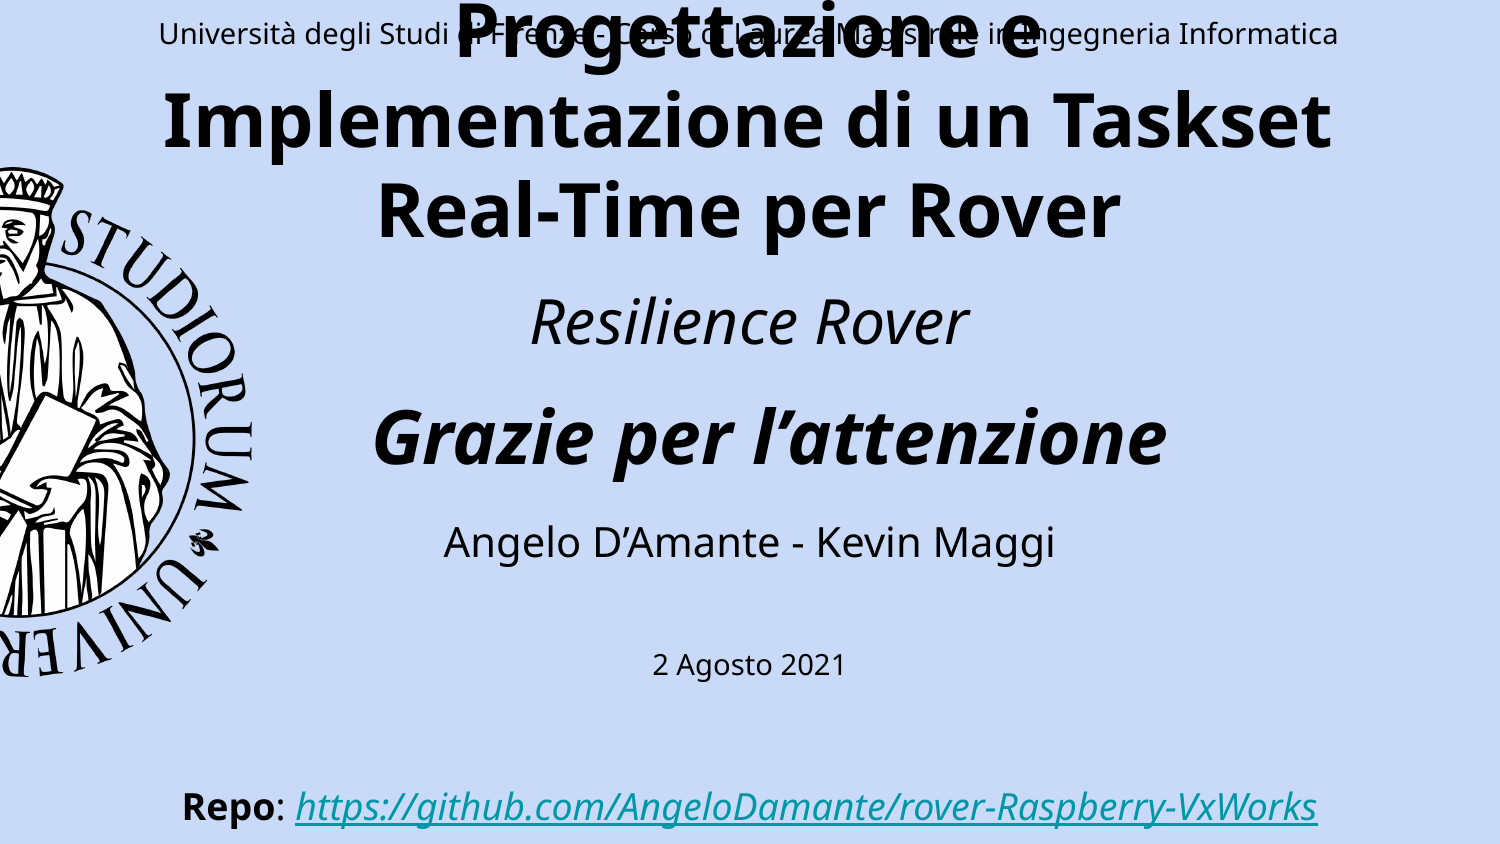

Università degli Studi di Firenze - Corso di Laurea Magistrale in Ingegneria Informatica
# Progettazione e Implementazione di un Taskset Real-Time per Rover
Resilience Rover
Grazie per l’attenzione
Angelo D’Amante - Kevin Maggi
2 Agosto 2021
Repo: https://github.com/AngeloDamante/rover-Raspberry-VxWorks